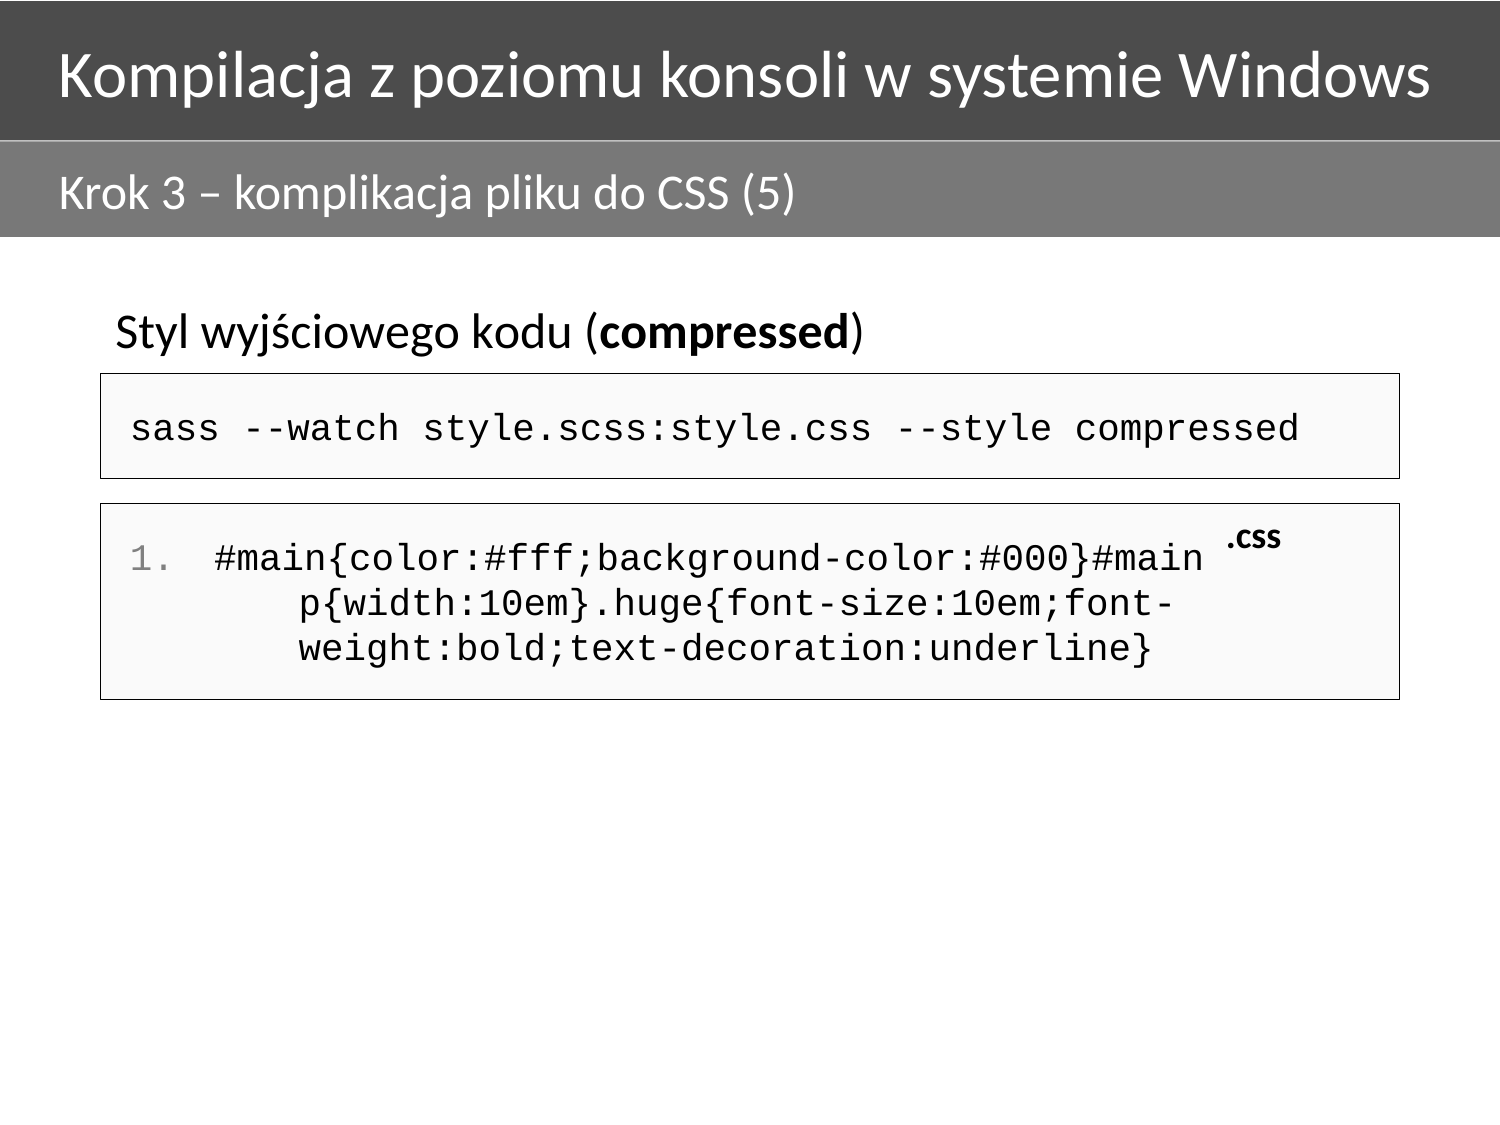

Kompilacja z poziomu konsoli w systemie Windows
Krok 3 – komplikacja pliku do CSS (5)
# Styl wyjściowego kodu (compressed)
sass --watch style.scss:style.css --style compressed
#main{color:#fff;background-color:#000}#main p{width:10em}.huge{font-size:10em;font-weight:bold;text-decoration:underline}
.css